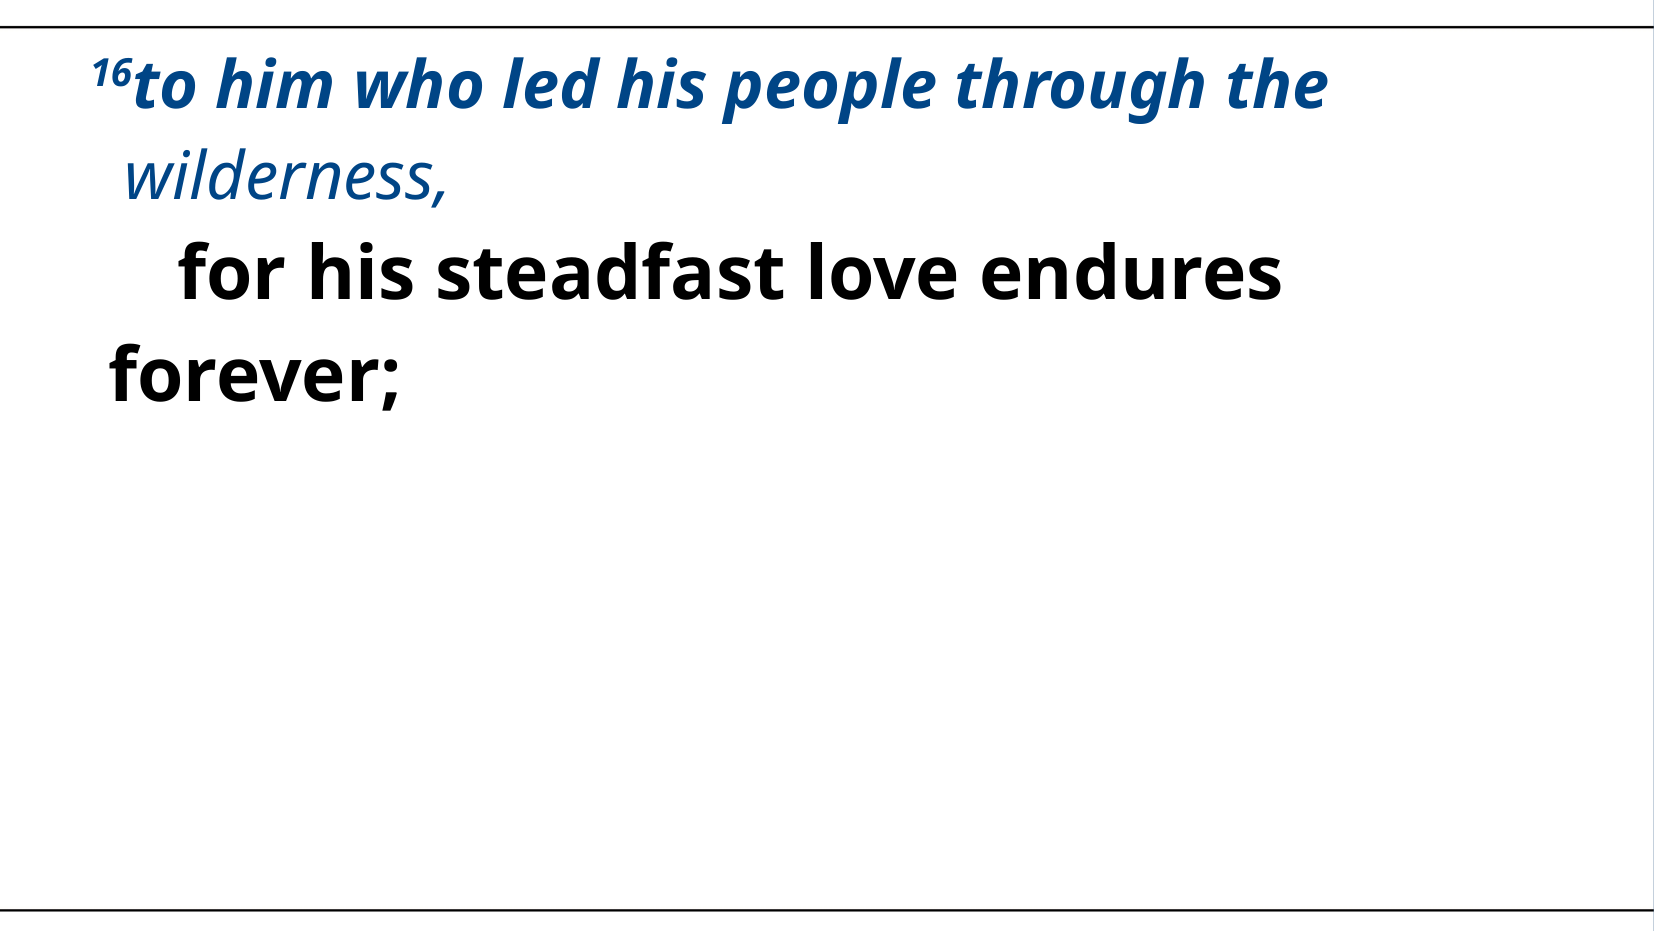

16to him who led his people through the
 wilderness,
 for his steadfast love endures forever;